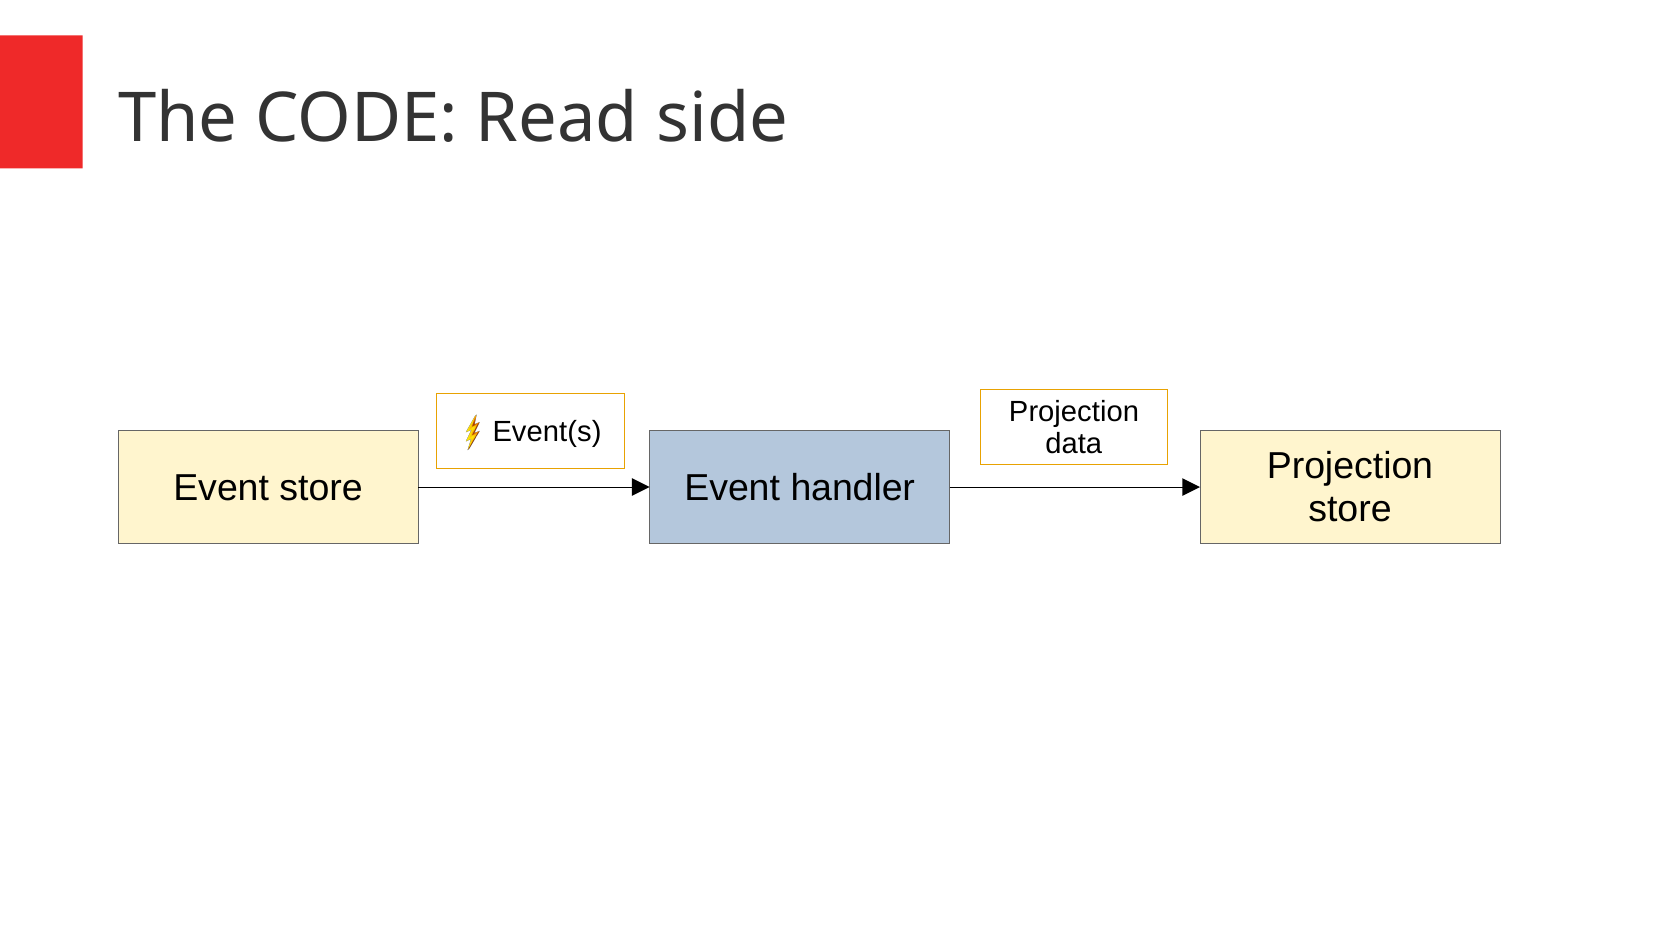

# The CODE: Read side
Projection
data
 Event(s)
Event store
Event handler
Projection
store